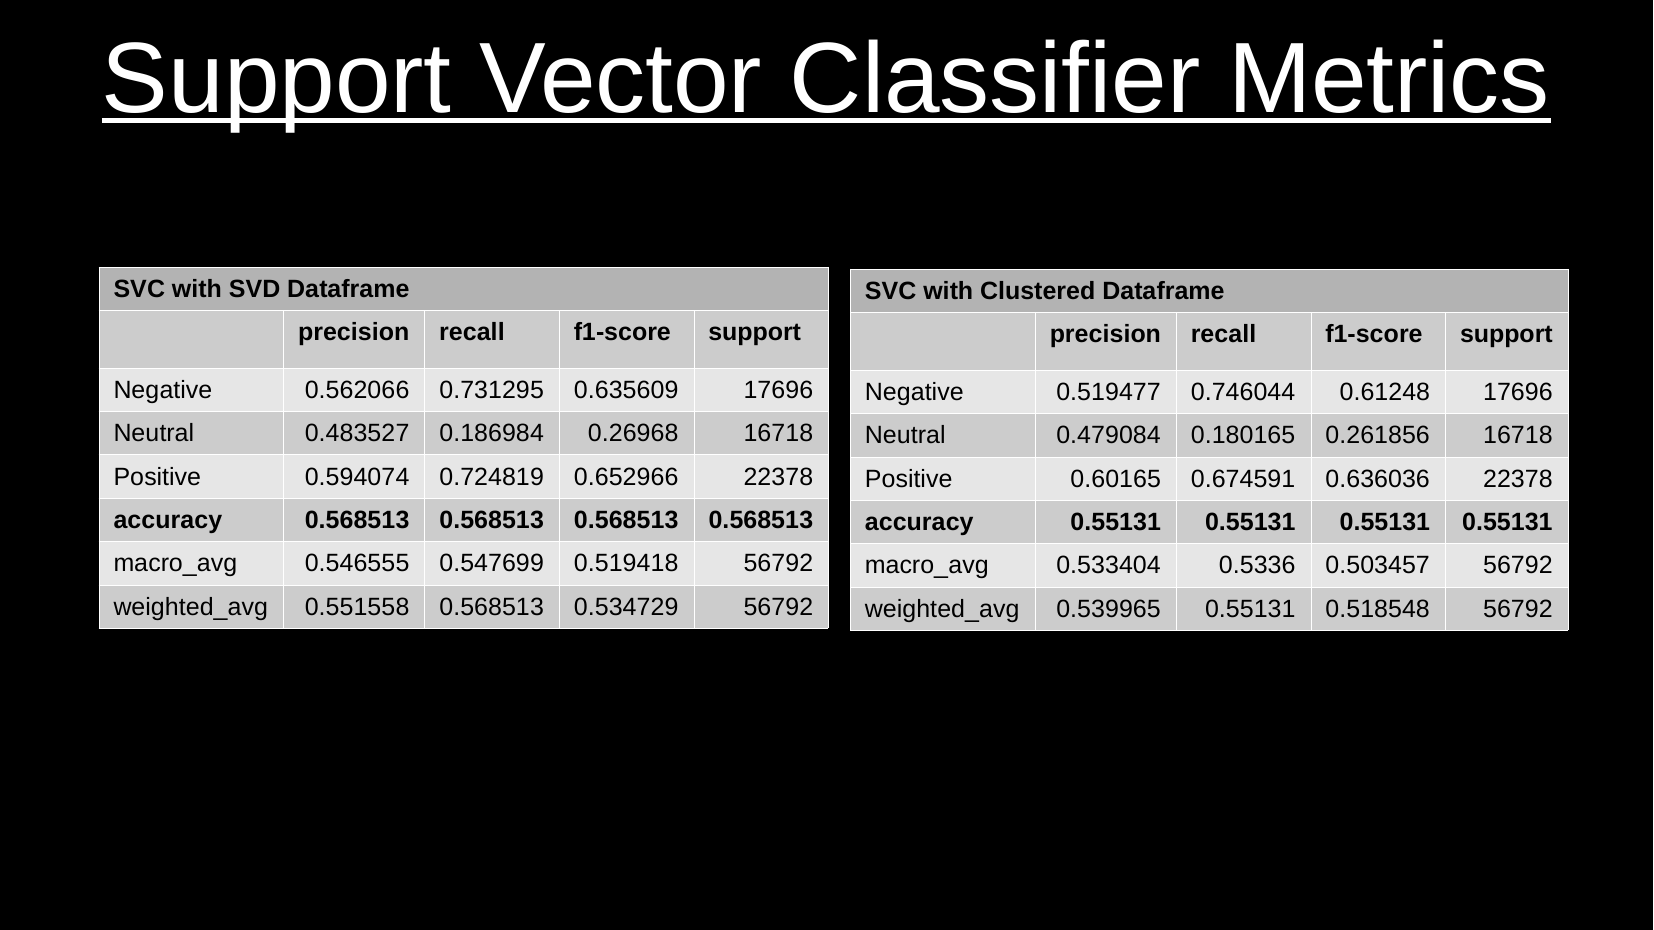

# Support Vector Classifier Metrics
| SVC with SVD Dataframe | | | | |
| --- | --- | --- | --- | --- |
| | precision | recall | f1-score | support |
| Negative | 0.562066 | 0.731295 | 0.635609 | 17696 |
| Neutral | 0.483527 | 0.186984 | 0.26968 | 16718 |
| Positive | 0.594074 | 0.724819 | 0.652966 | 22378 |
| accuracy | 0.568513 | 0.568513 | 0.568513 | 0.568513 |
| macro\_avg | 0.546555 | 0.547699 | 0.519418 | 56792 |
| weighted\_avg | 0.551558 | 0.568513 | 0.534729 | 56792 |
| SVC with Clustered Dataframe | | | | |
| --- | --- | --- | --- | --- |
| | precision | recall | f1-score | support |
| Negative | 0.519477 | 0.746044 | 0.61248 | 17696 |
| Neutral | 0.479084 | 0.180165 | 0.261856 | 16718 |
| Positive | 0.60165 | 0.674591 | 0.636036 | 22378 |
| accuracy | 0.55131 | 0.55131 | 0.55131 | 0.55131 |
| macro\_avg | 0.533404 | 0.5336 | 0.503457 | 56792 |
| weighted\_avg | 0.539965 | 0.55131 | 0.518548 | 56792 |